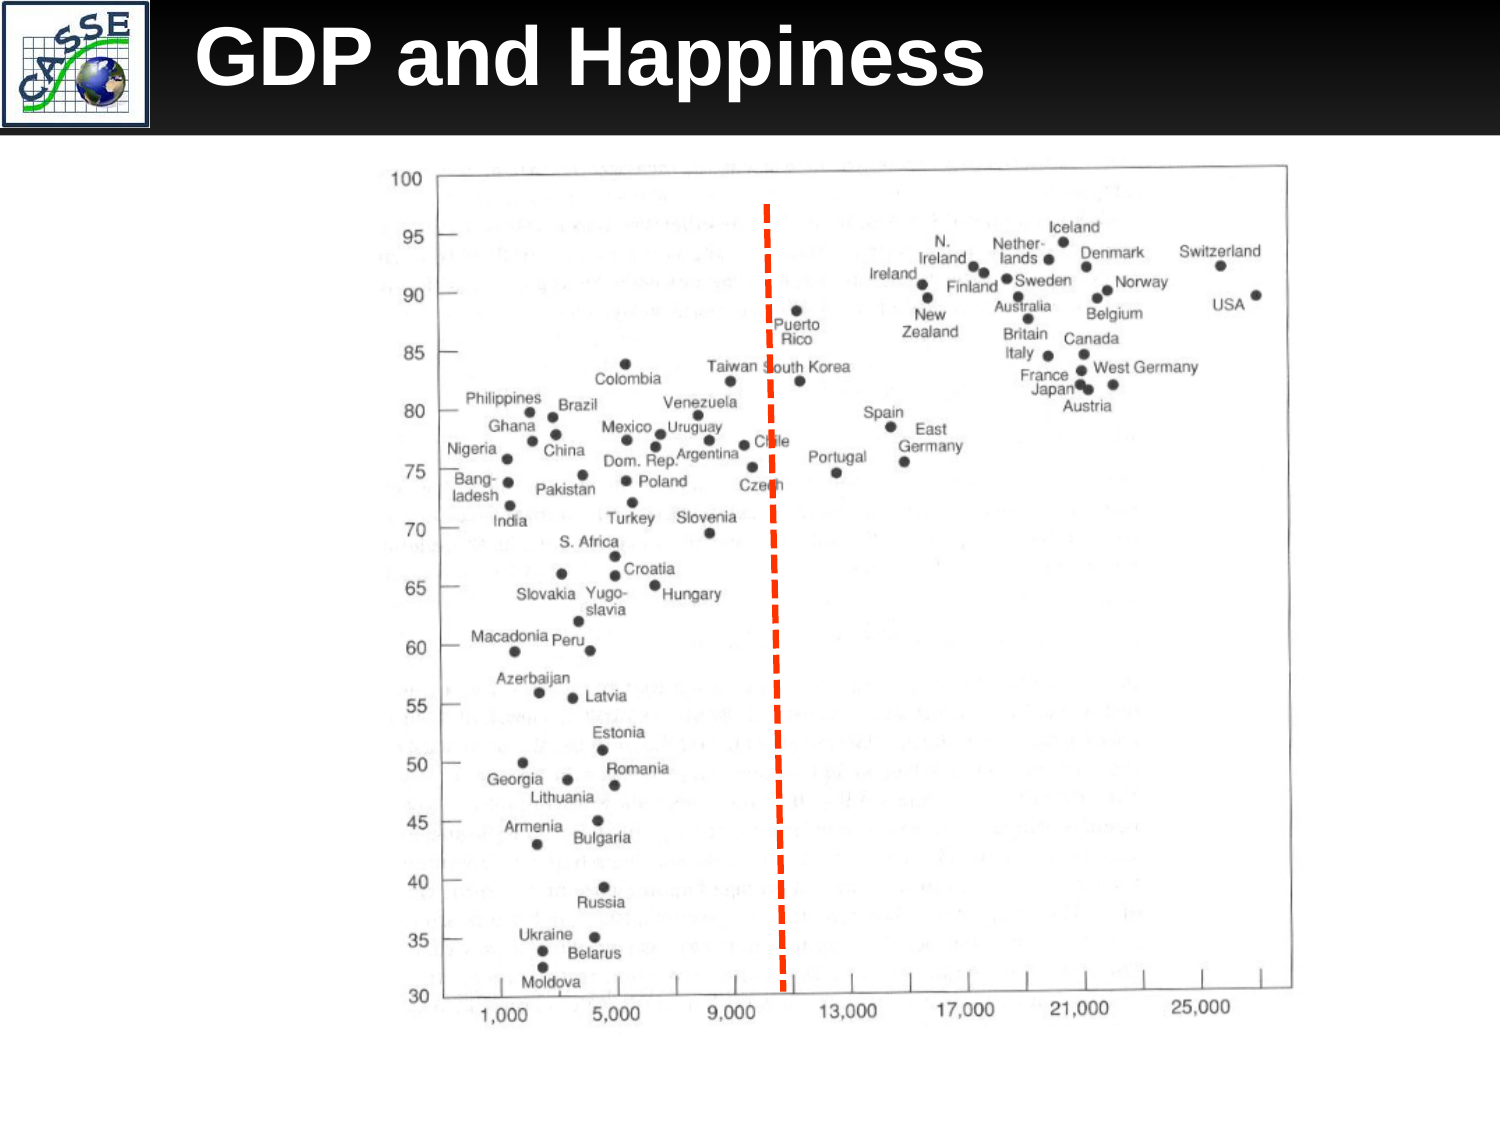

GDP and Happiness
Happiness
Index
Source: Inglehart and
Klingemann(2000)
Income per Person ($)